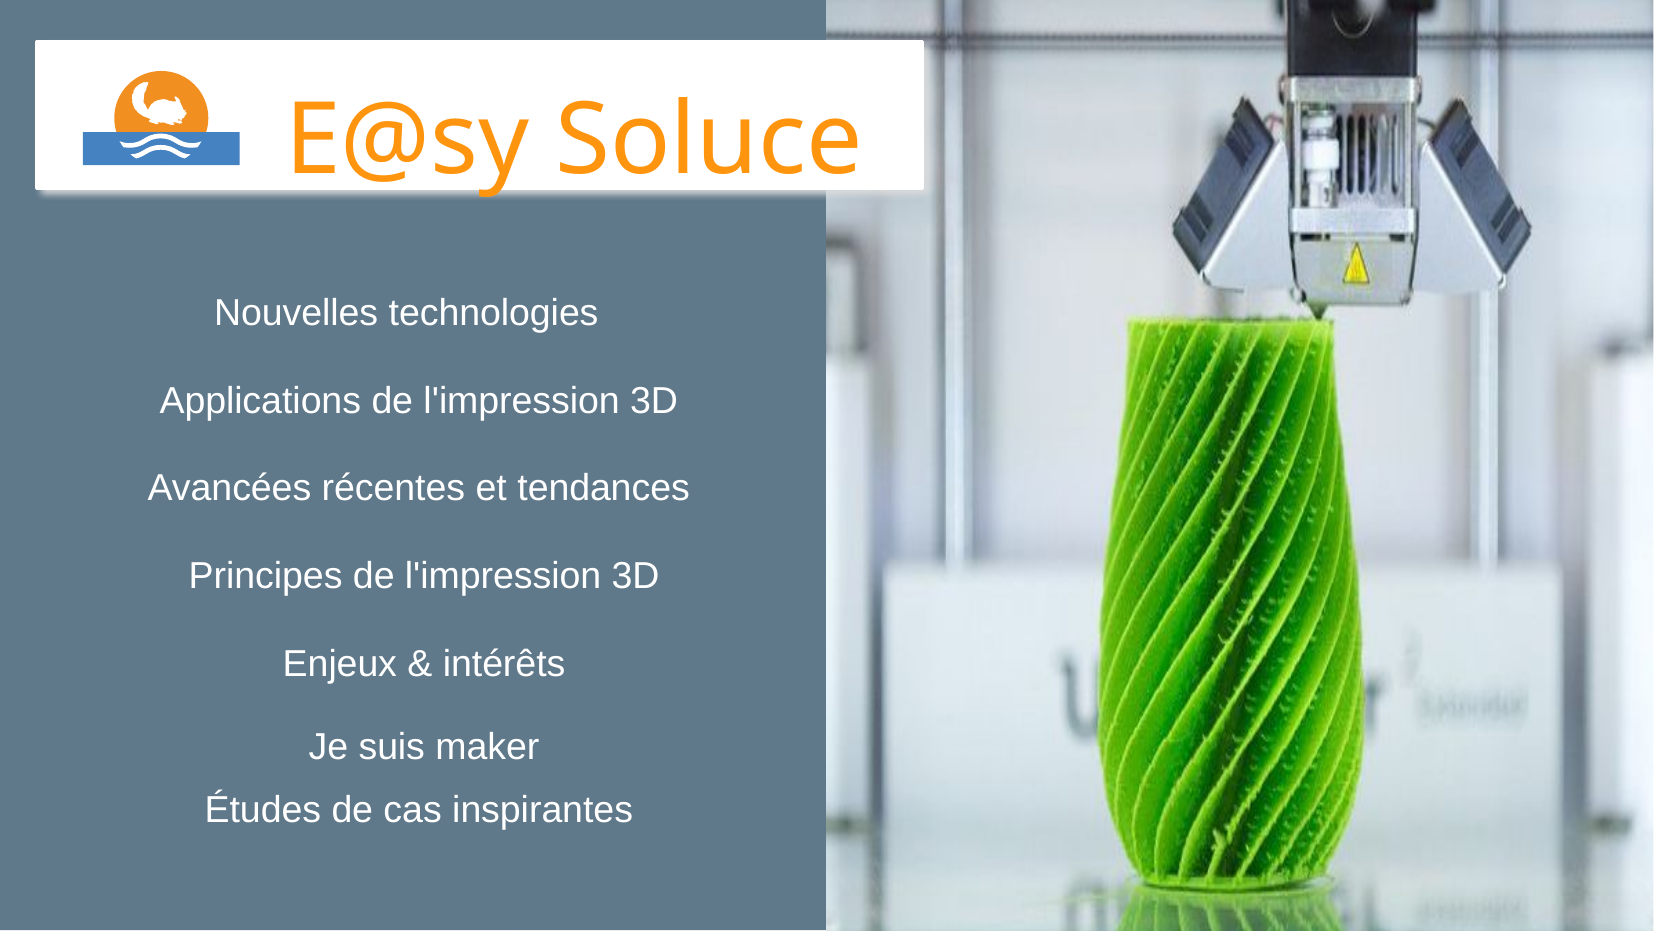

E@sy Soluce
Nouvelles technologies
Applications de l'impression 3D
Avancées récentes et tendances
Principes de l'impression 3D
Enjeux & intérêts
Je suis maker
Études de cas inspirantes